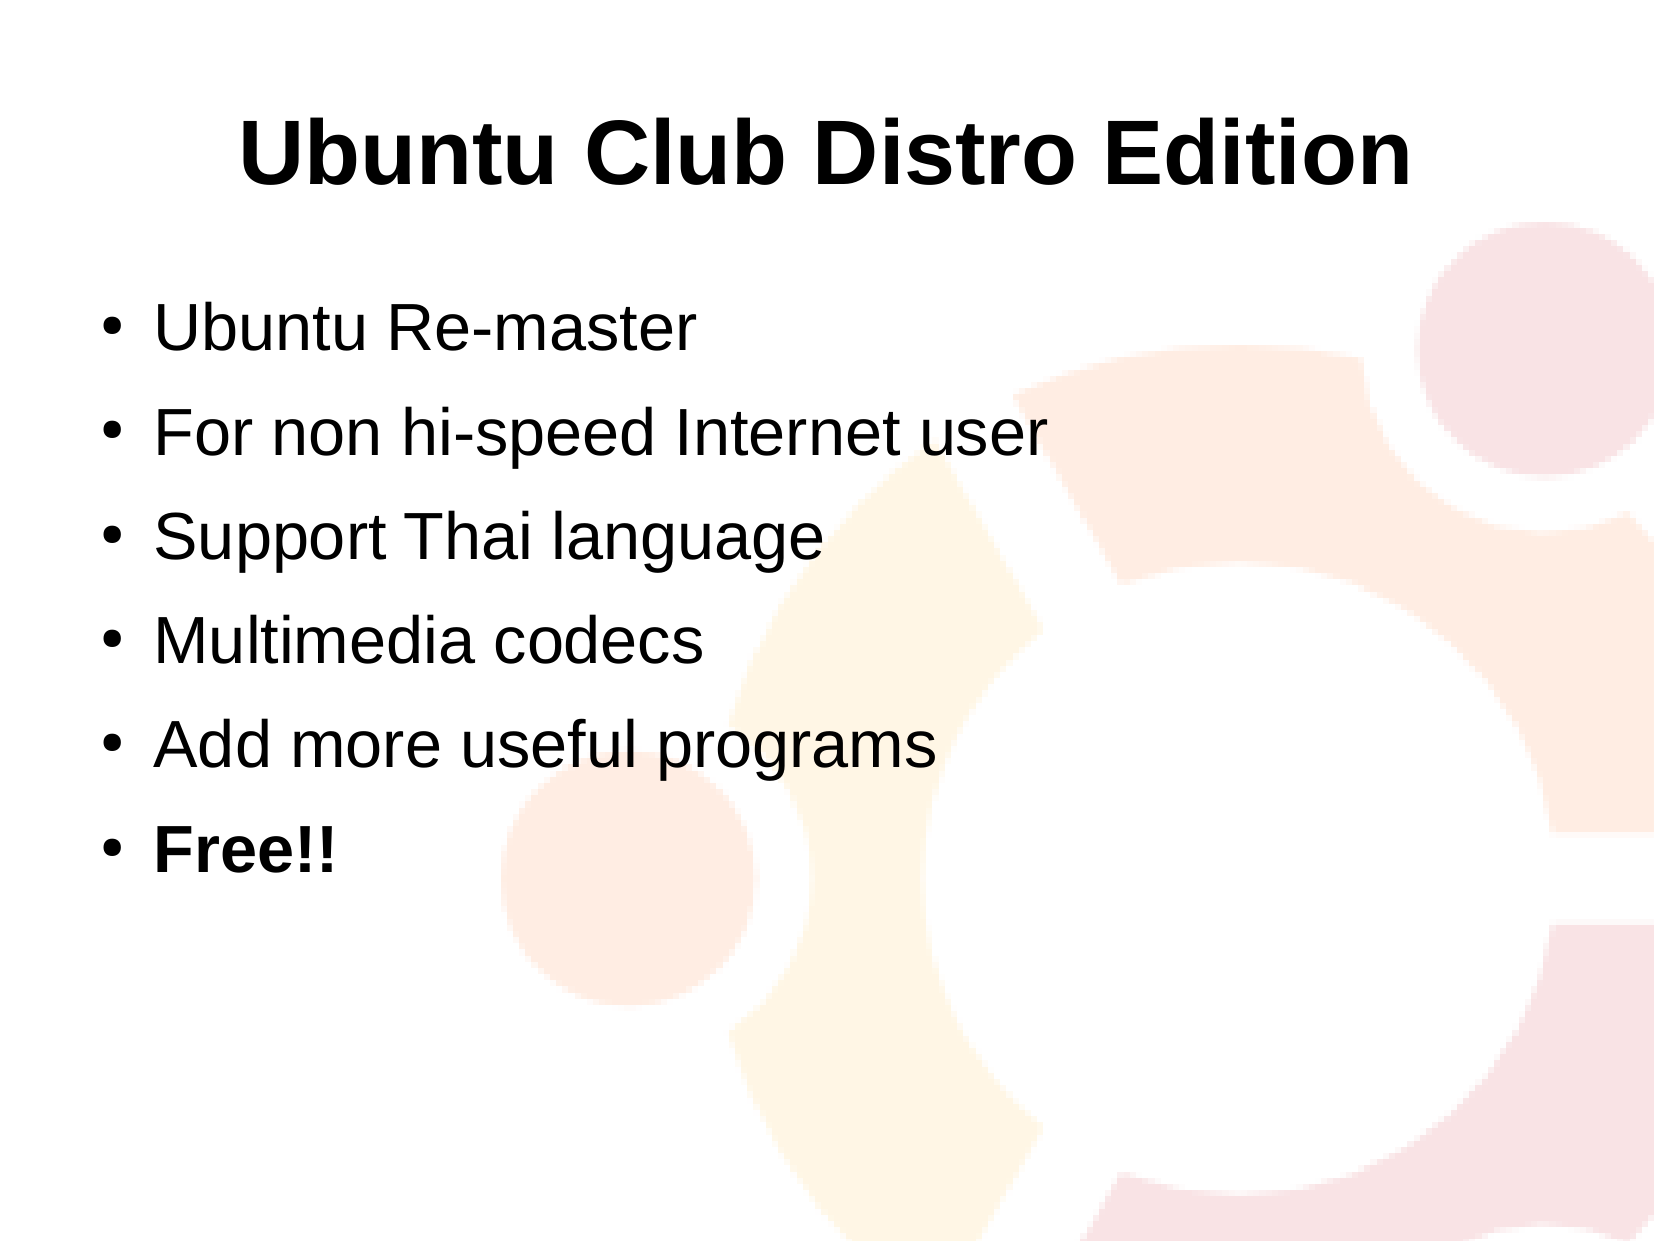

# Ubuntu Club Distro Edition
Ubuntu Re-master
For non hi-speed Internet user
Support Thai language
Multimedia codecs
Add more useful programs
Free!!